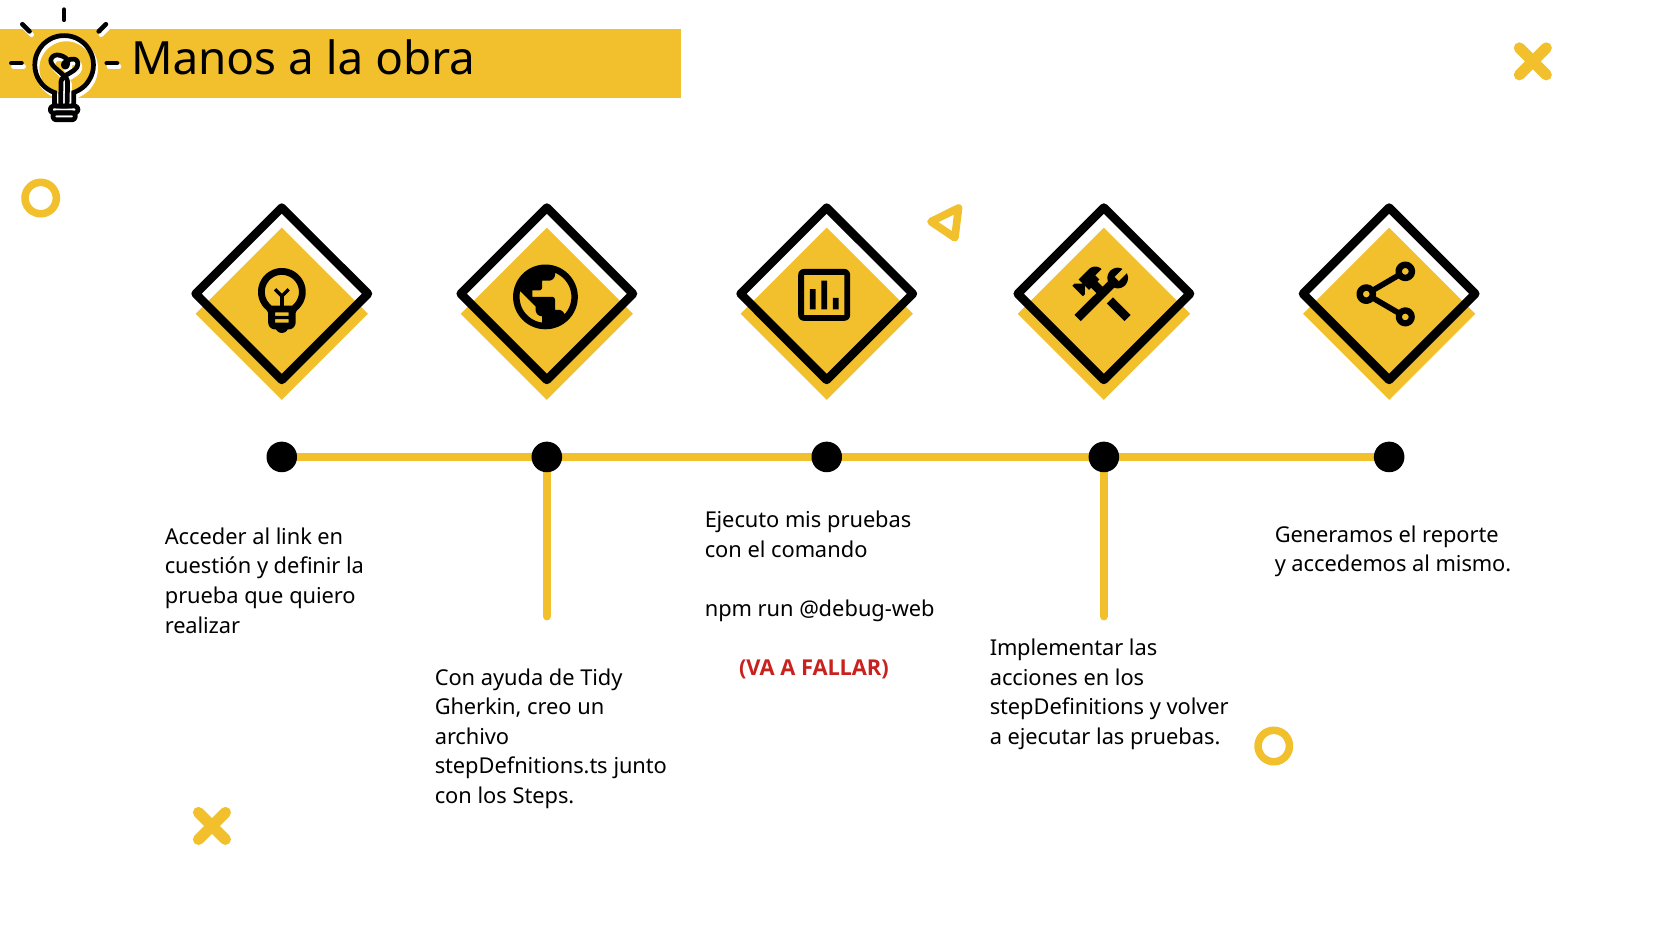

# Manos a la obra
Ejecuto mis pruebas con el comando
npm run @debug-web
 (VA A FALLAR)
Generamos el reporte y accedemos al mismo.
Acceder al link en cuestión y definir la prueba que quiero realizar
Con ayuda de Tidy Gherkin, creo un archivo stepDefnitions.ts junto con los Steps.
Implementar las acciones en los stepDefinitions y volver a ejecutar las pruebas.